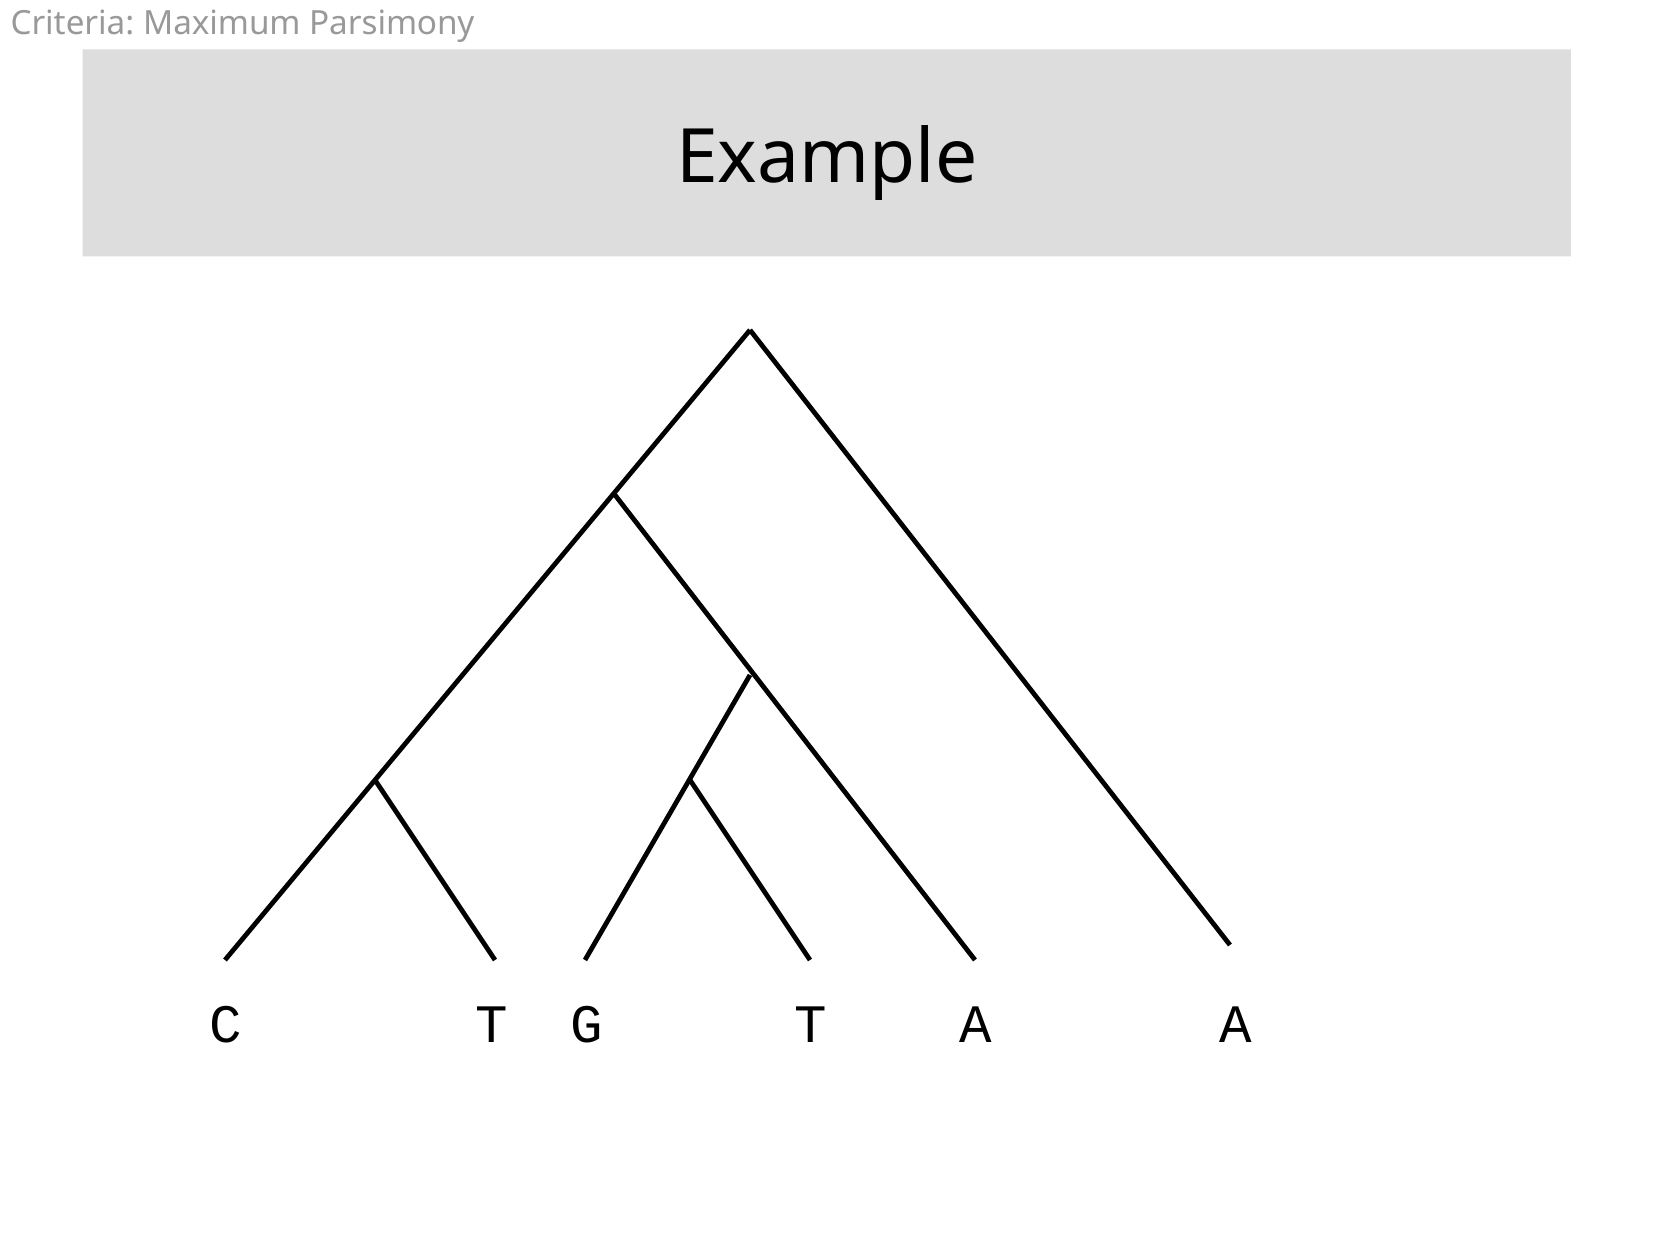

Criteria: Maximum Parsimony
# Example
C
T
G
T
A
A